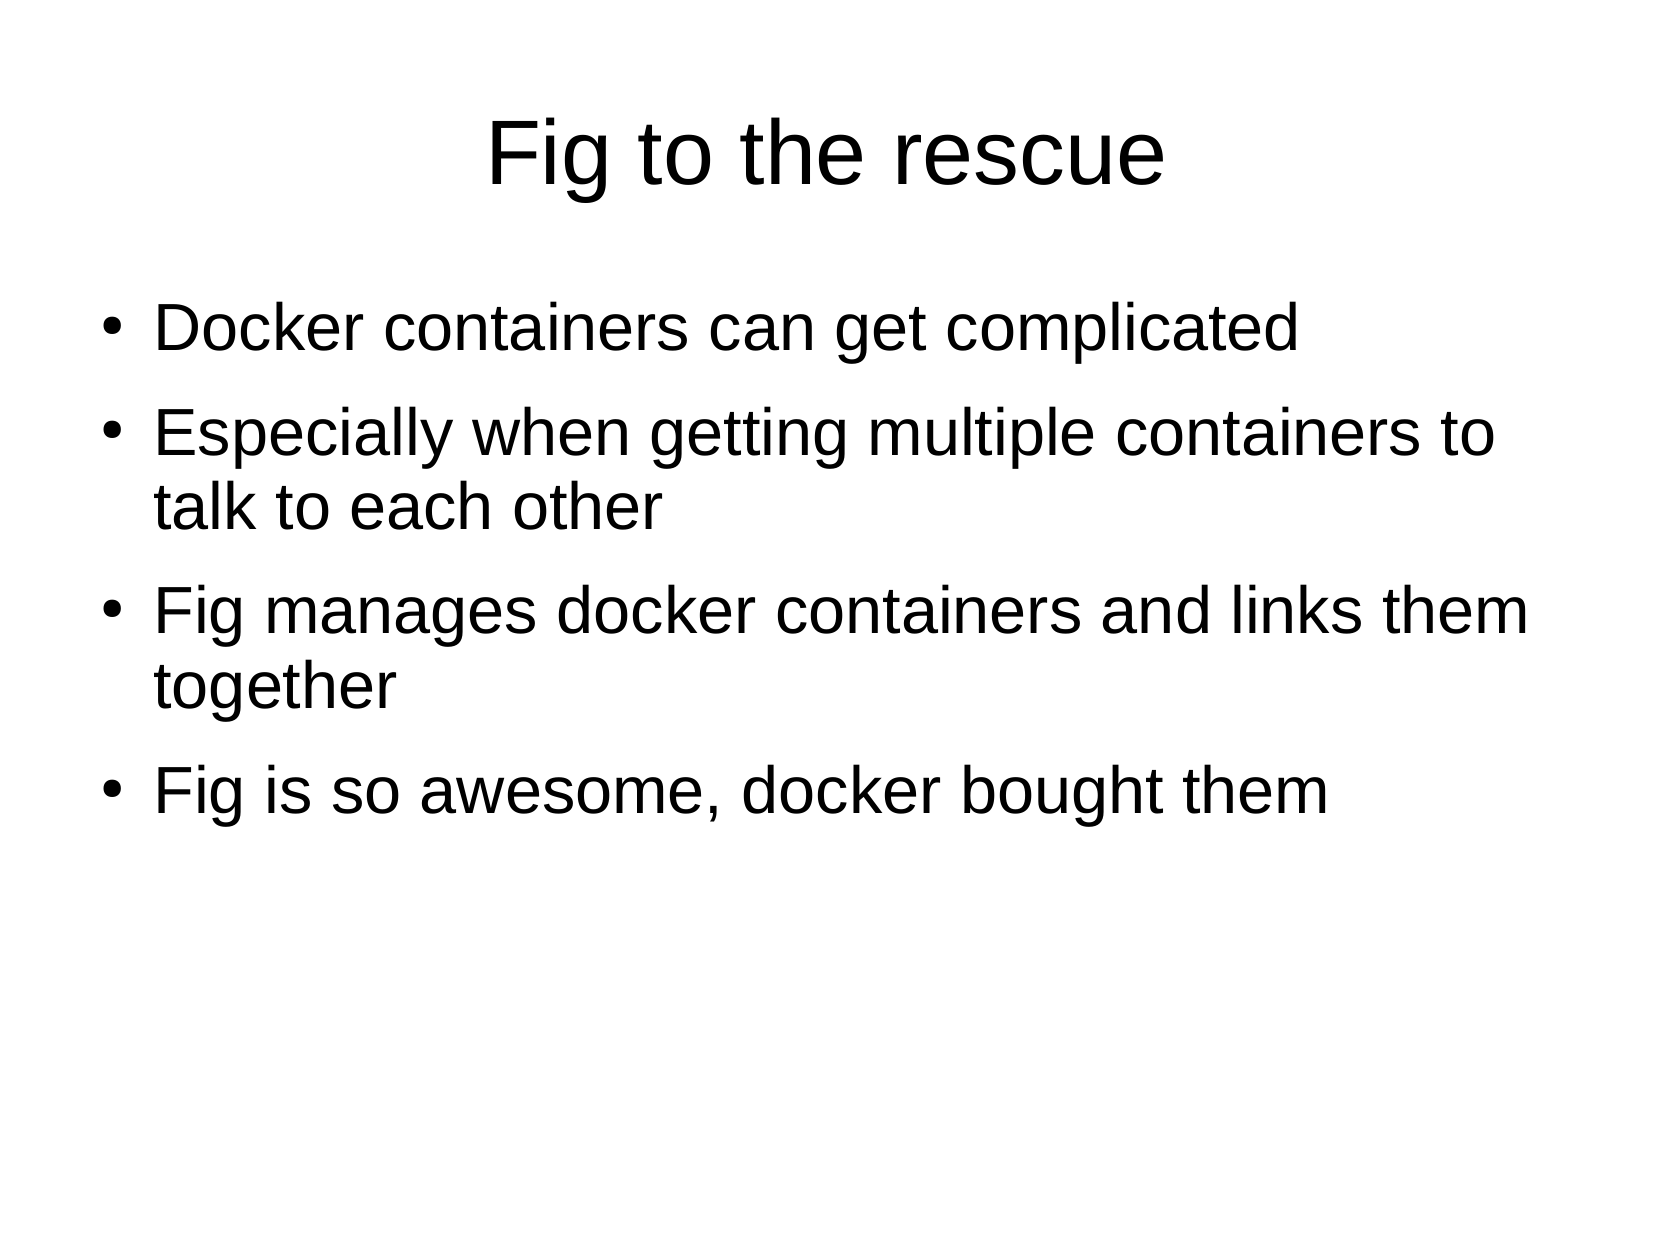

# Fig to the rescue
Docker containers can get complicated
Especially when getting multiple containers to talk to each other
Fig manages docker containers and links them together
Fig is so awesome, docker bought them